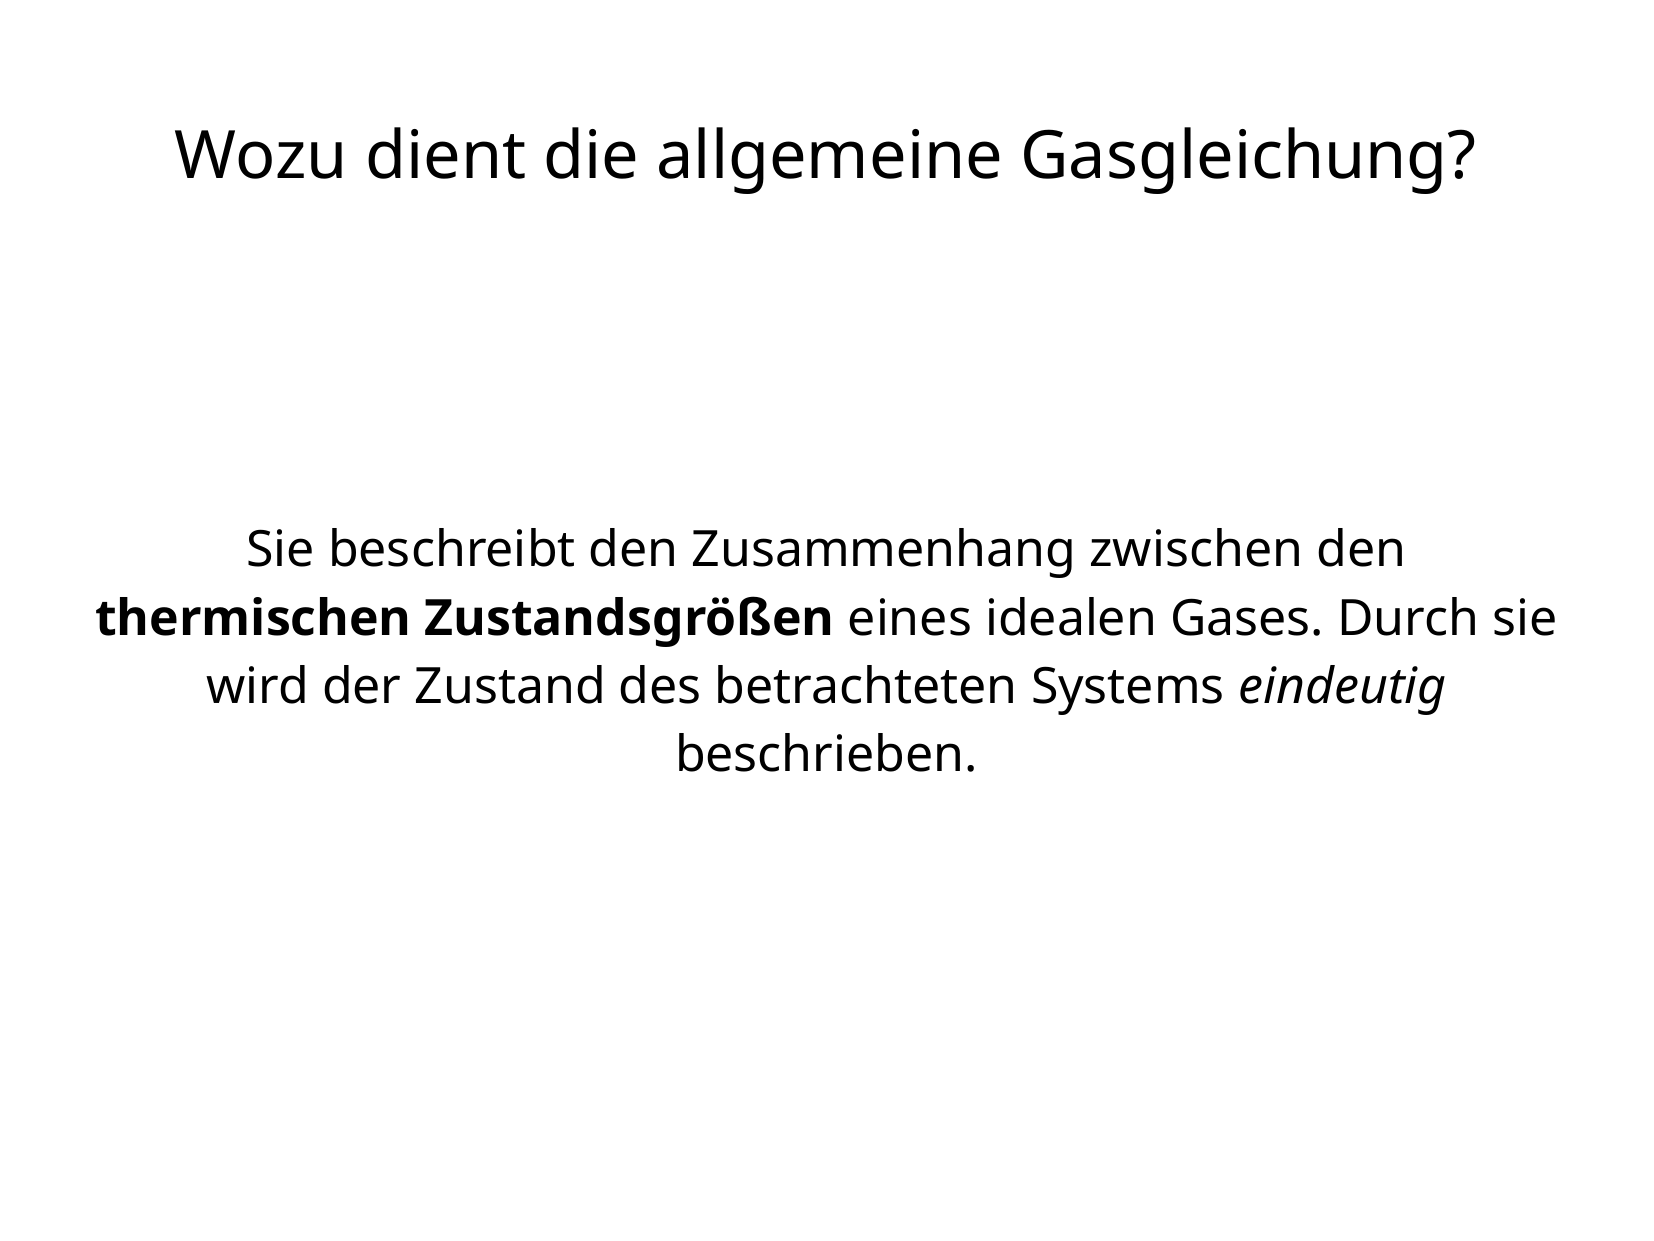

# Wozu dient die allgemeine Gasgleichung?
Sie beschreibt den Zusammenhang zwischen den thermischen Zustandsgrößen eines idealen Gases. Durch sie wird der Zustand des betrachteten Systems eindeutig beschrieben.